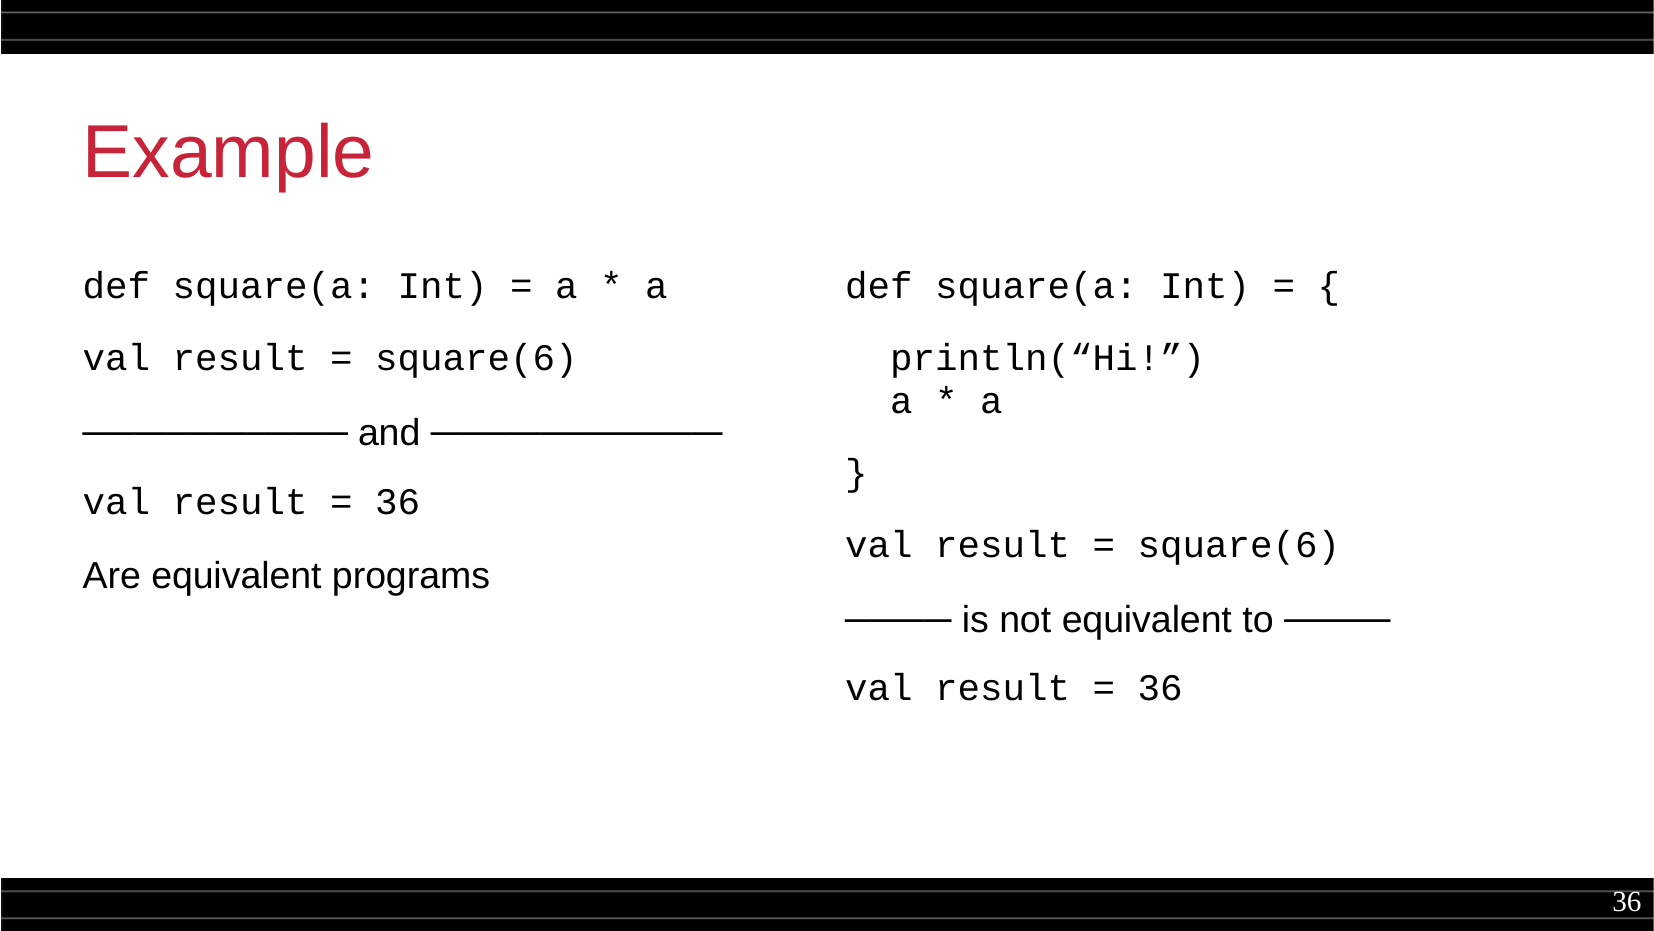

# Example
def square(a: Int) = a * a
val result = square(6)
────────── and ───────────
val result = 36
Are equivalent programs
def square(a: Int) = {
 println(“Hi!”)
 a * a
}
val result = square(6)
──── is not equivalent to ────
val result = 36